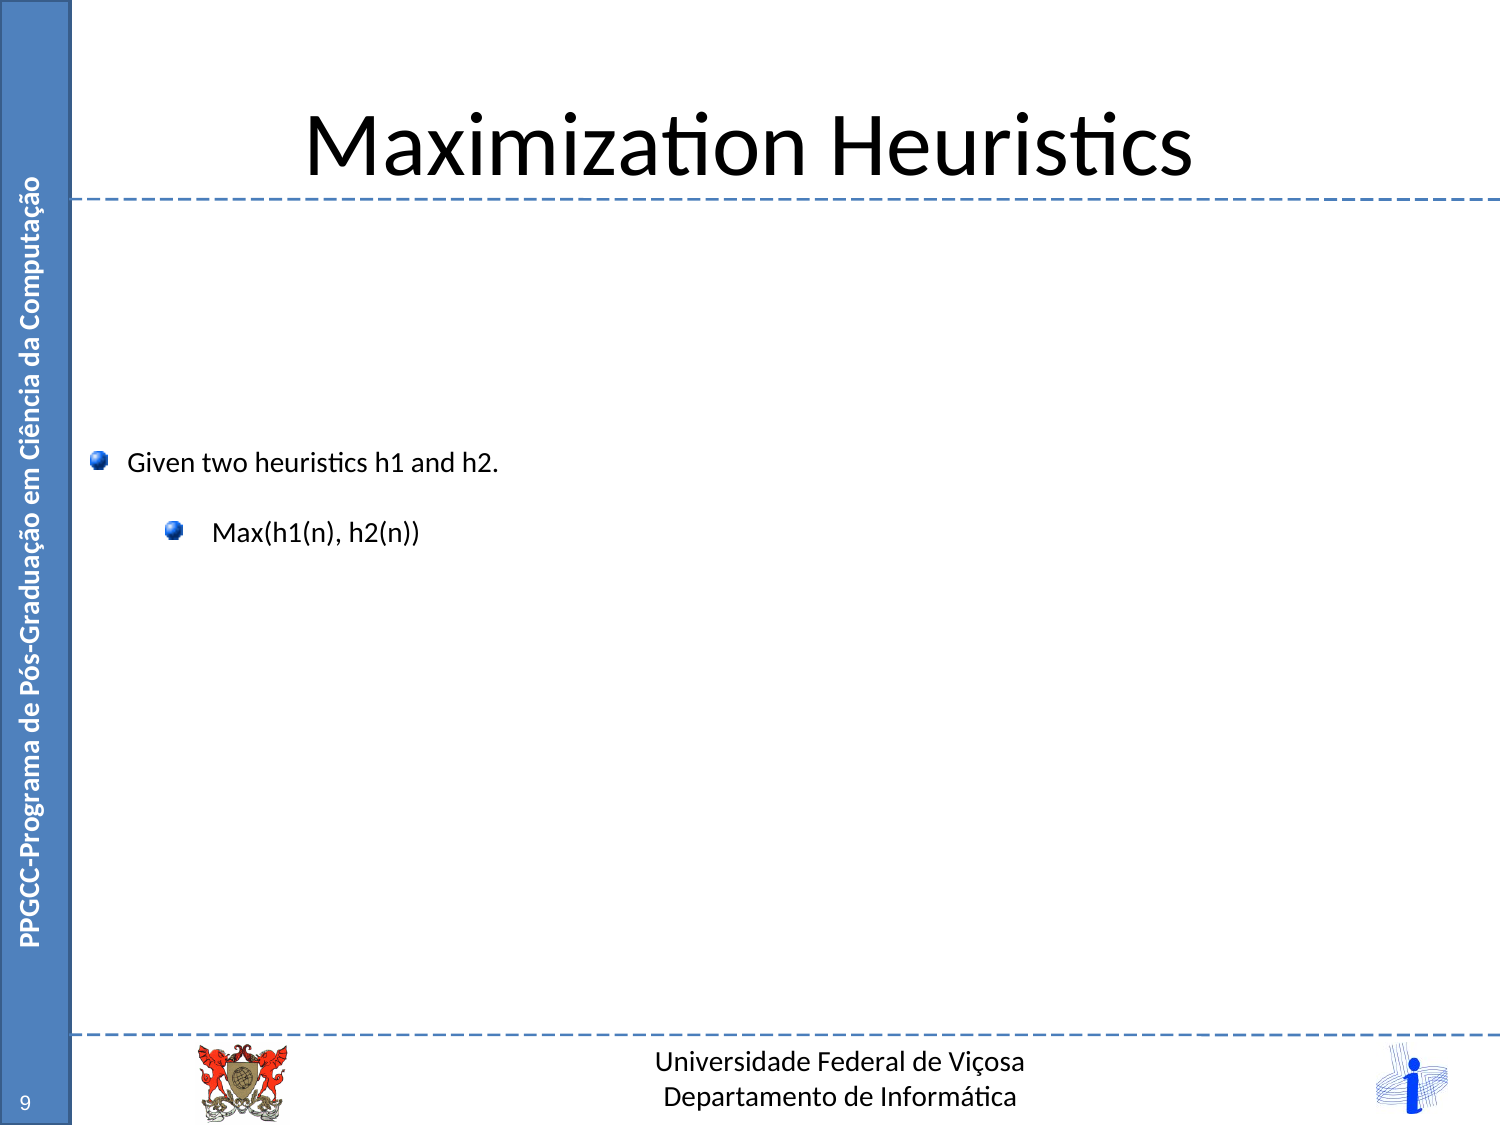

Maximization Heuristics
 Given two heuristics h1 and h2.
Max(h1(n), h2(n))
PPGCC-Programa de Pós-Graduação em Ciência da Computação
Universidade Federal de Viçosa
Departamento de Informática